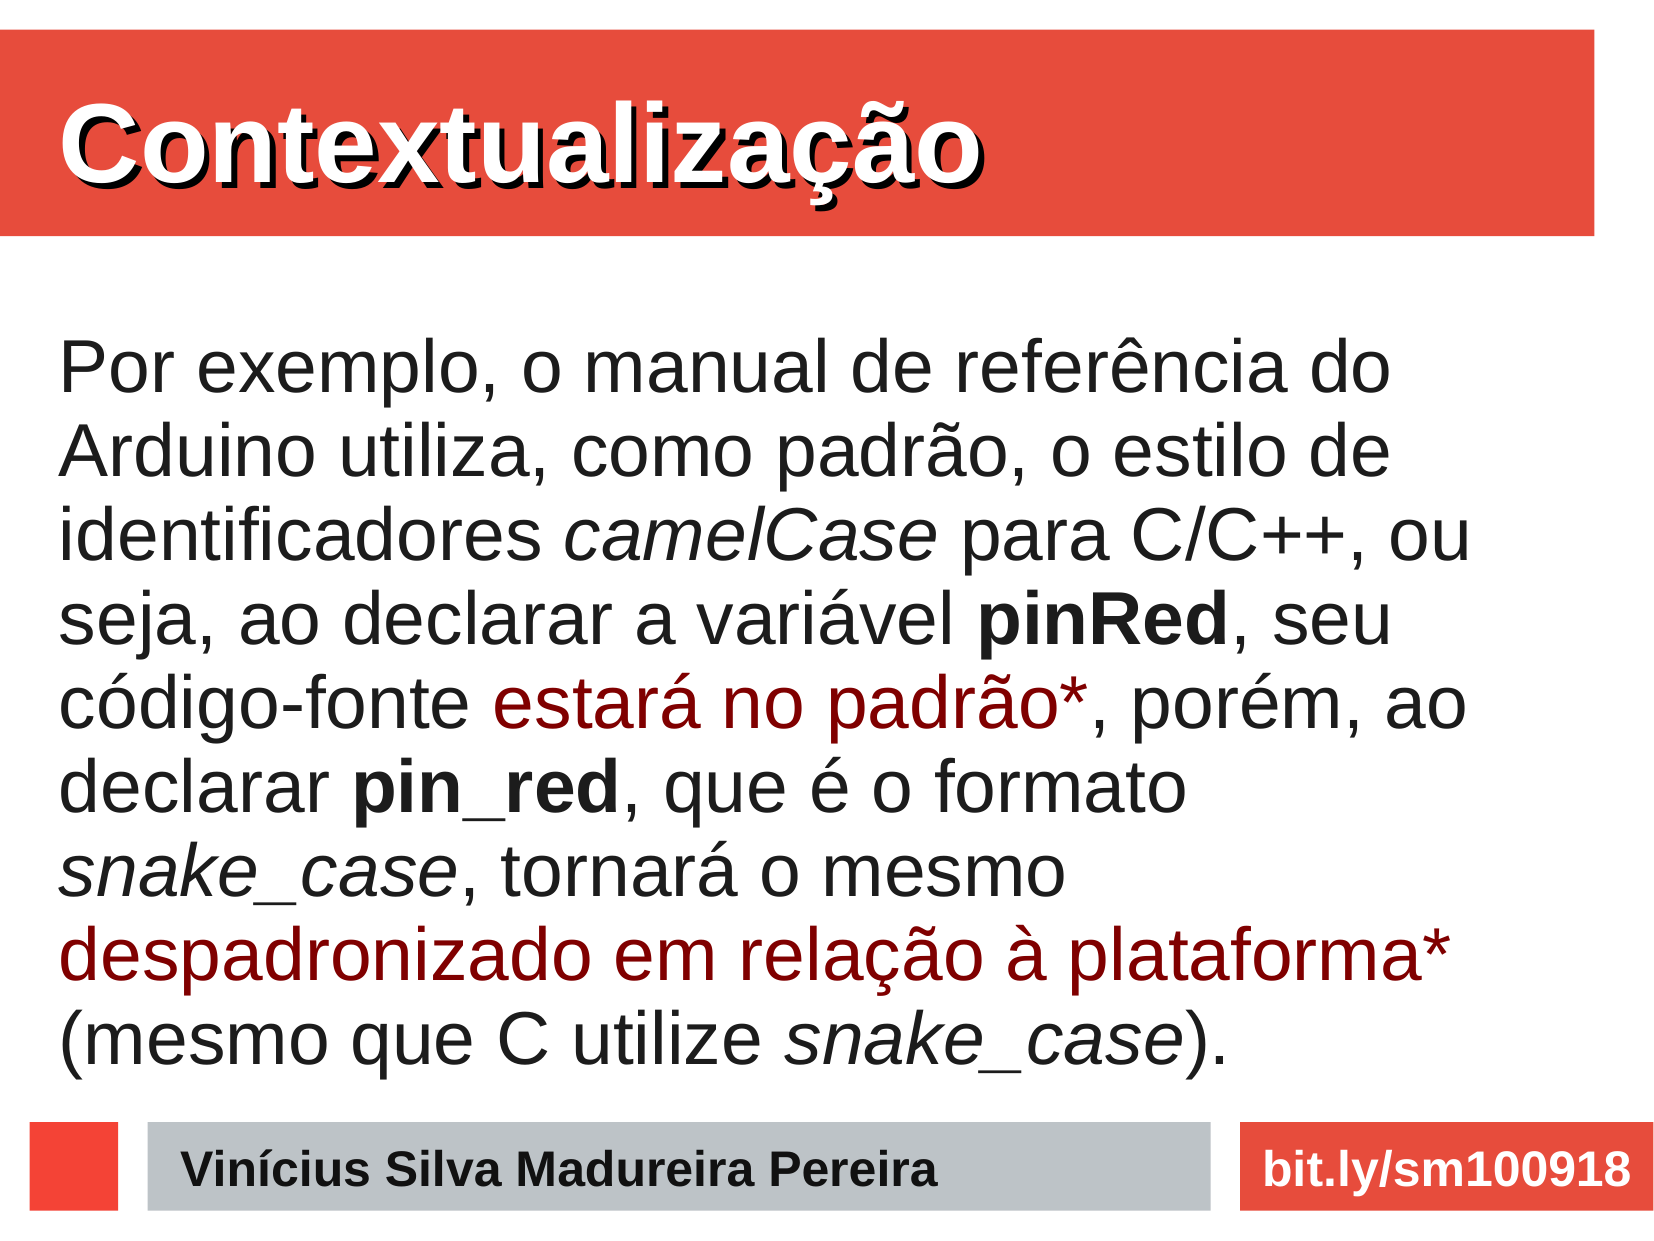

# Contextualização
Por exemplo, o manual de referência do Arduino utiliza, como padrão, o estilo de identificadores camelCase para C/C++, ou seja, ao declarar a variável pinRed, seu código-fonte estará no padrão*, porém, ao declarar pin_red, que é o formato snake_case, tornará o mesmo despadronizado em relação à plataforma* (mesmo que C utilize snake_case).
Vinícius Silva Madureira Pereira
bit.ly/sm100918